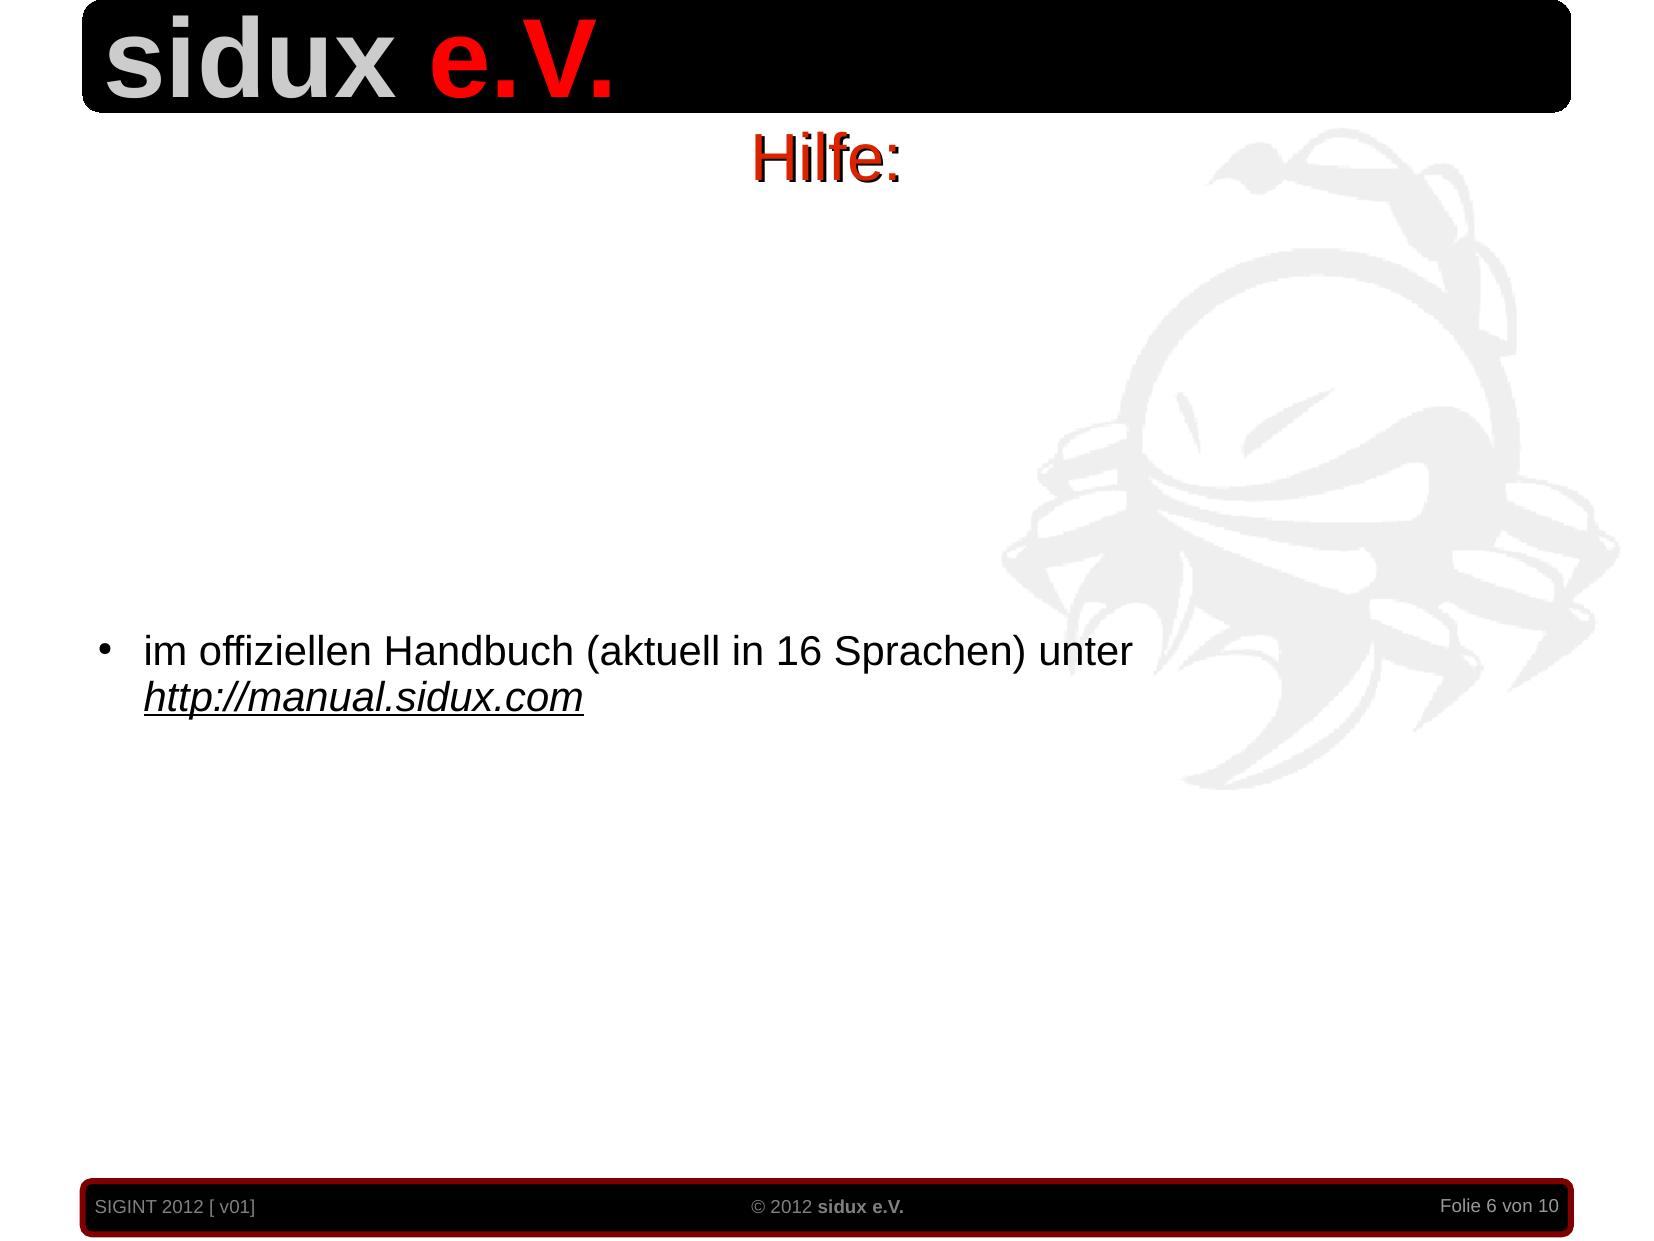

Hilfe:
 	im offiziellen Handbuch (aktuell in 16 Sprachen) unter
	http://manual.sidux.com